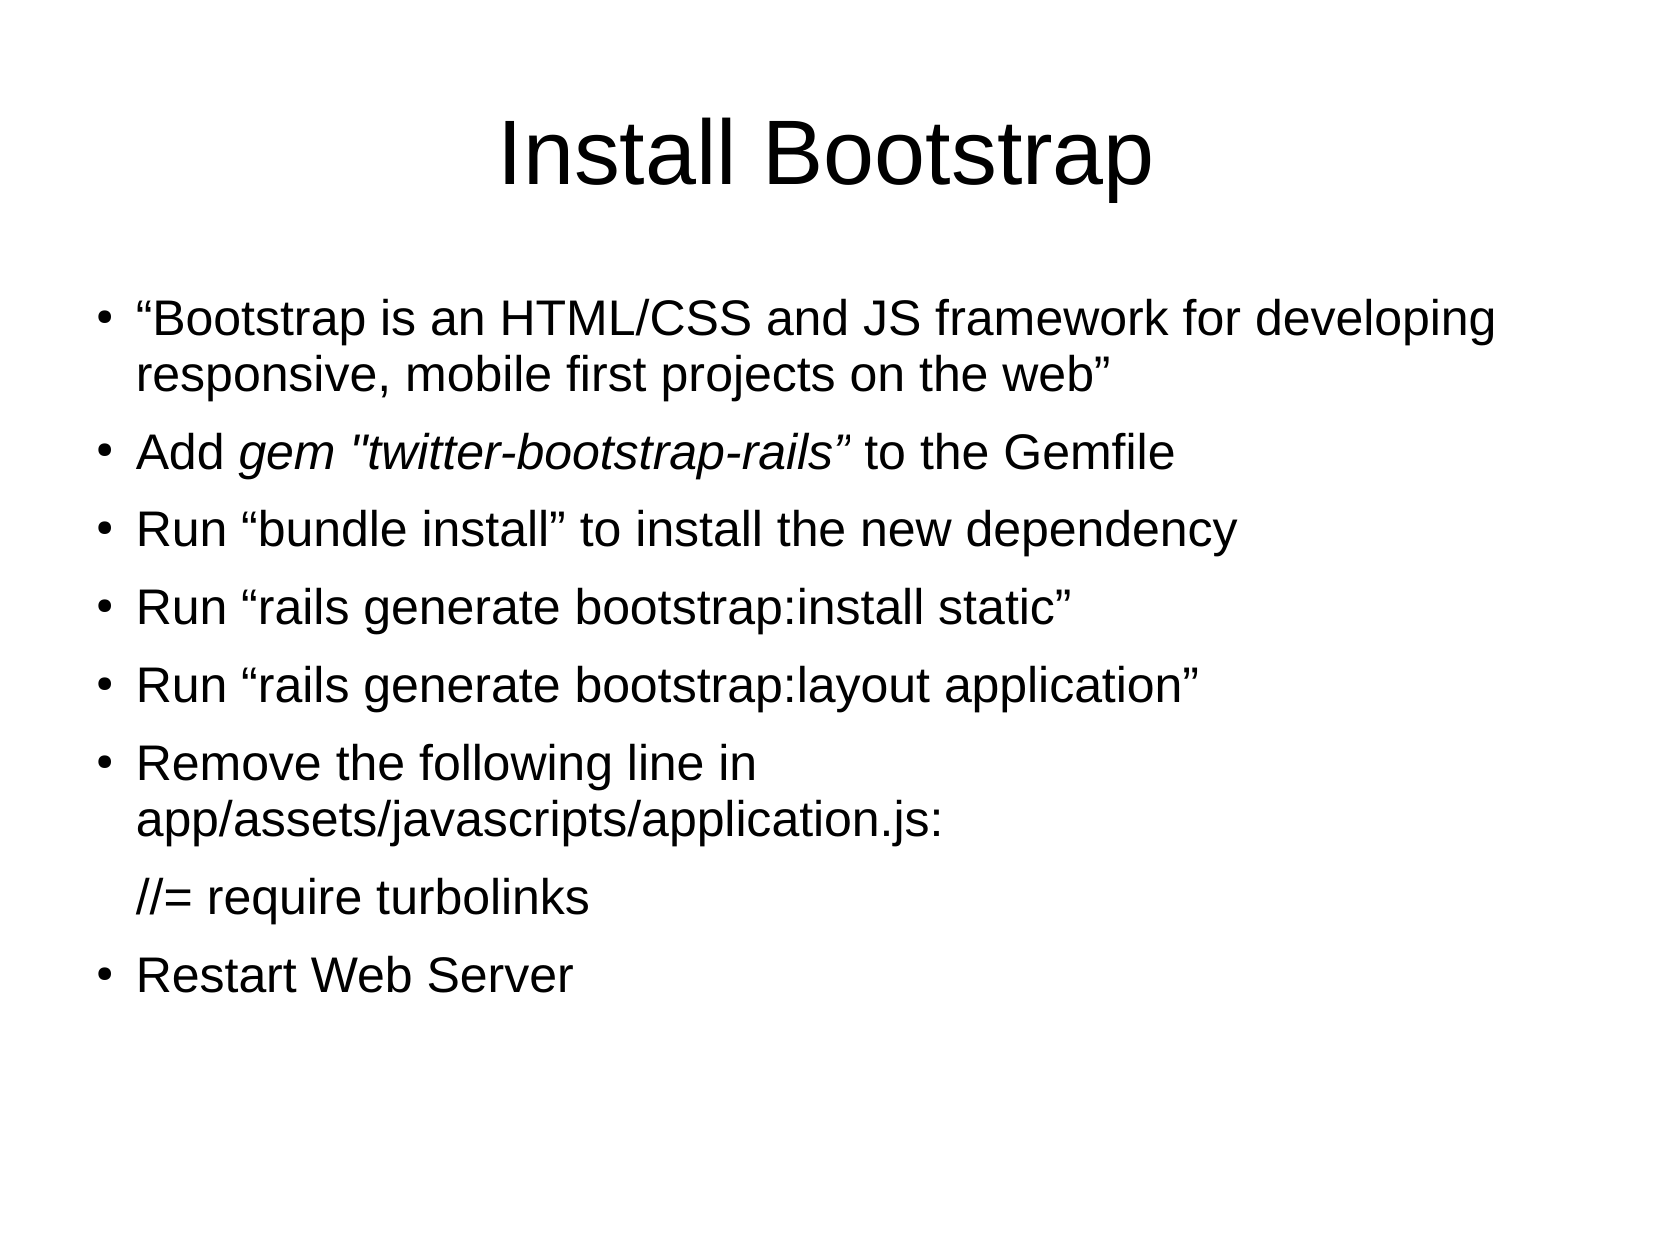

# Install Bootstrap
“Bootstrap is an HTML/CSS and JS framework for developing responsive, mobile first projects on the web”
Add gem "twitter-bootstrap-rails” to the Gemfile
Run “bundle install” to install the new dependency
Run “rails generate bootstrap:install static”
Run “rails generate bootstrap:layout application”
Remove the following line in app/assets/javascripts/application.js:
//= require turbolinks
Restart Web Server